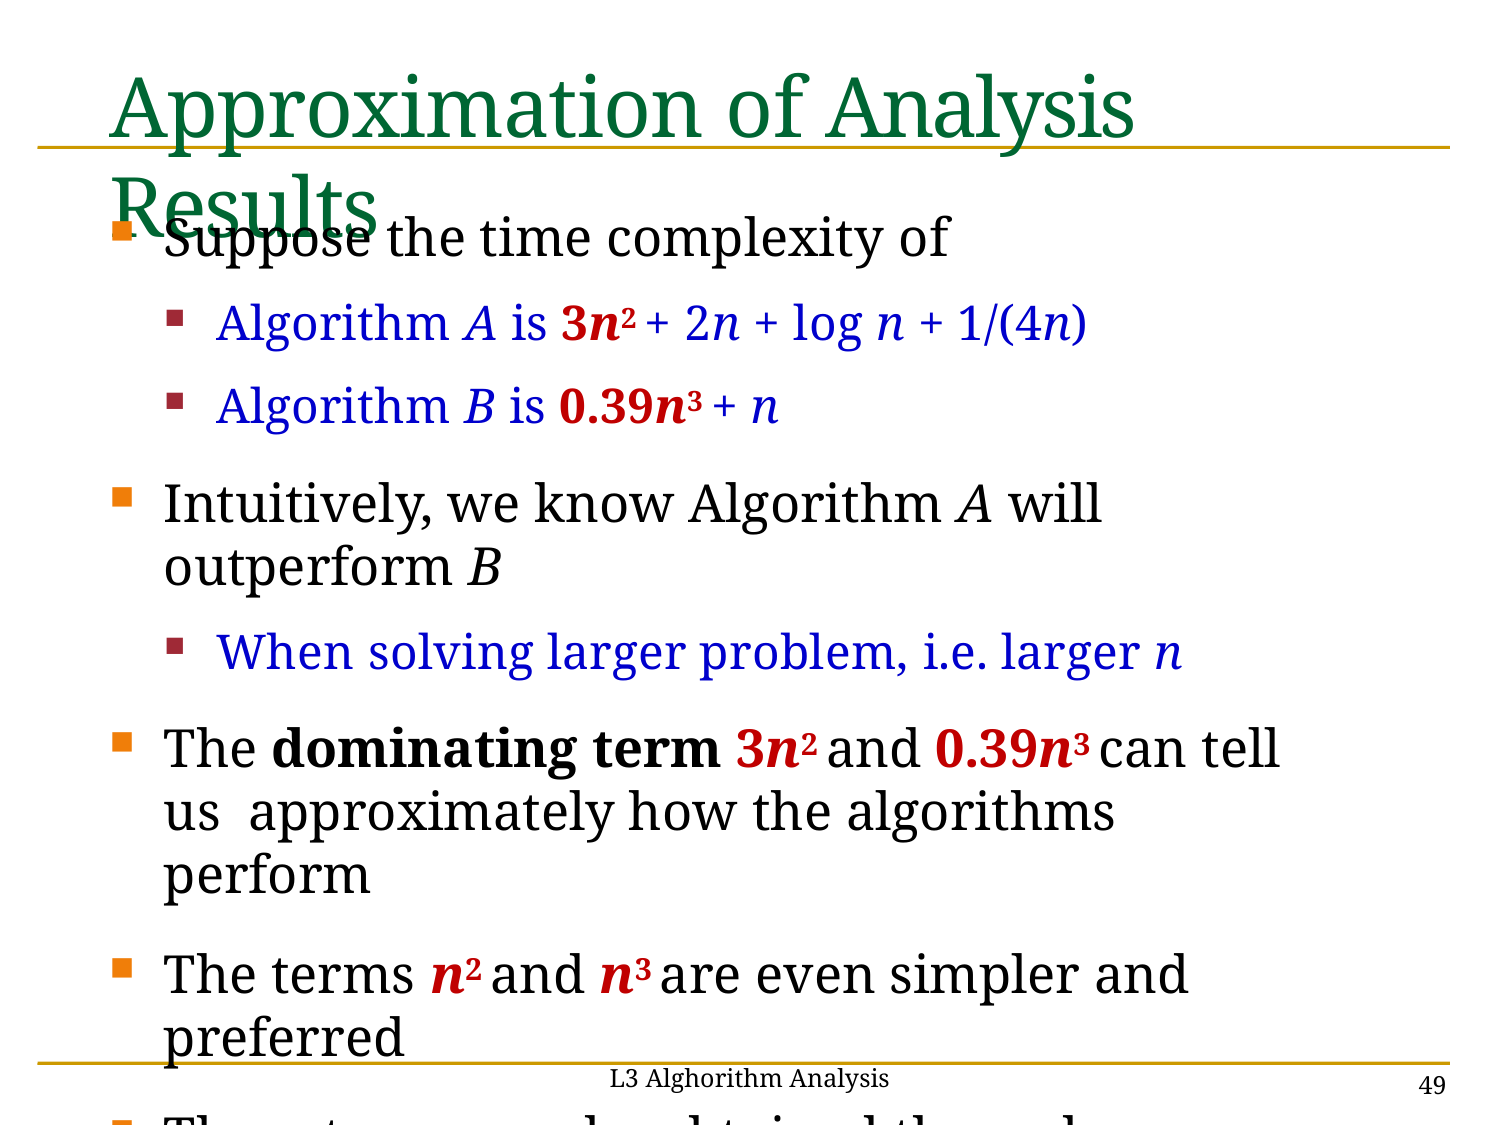

# Approximation of Analysis Results
Suppose the time complexity of
Algorithm A is 3n2 + 2n + log n + 1/(4n)
Algorithm B is 0.39n3 + n
Intuitively, we know Algorithm A will outperform B
When solving larger problem, i.e. larger n
The dominating term 3n2 and 0.39n3 can tell us approximately how the algorithms perform
The terms n2 and n3 are even simpler and preferred
These terms can be obtained through asymptotic analysis
L3 Alghorithm Analysis